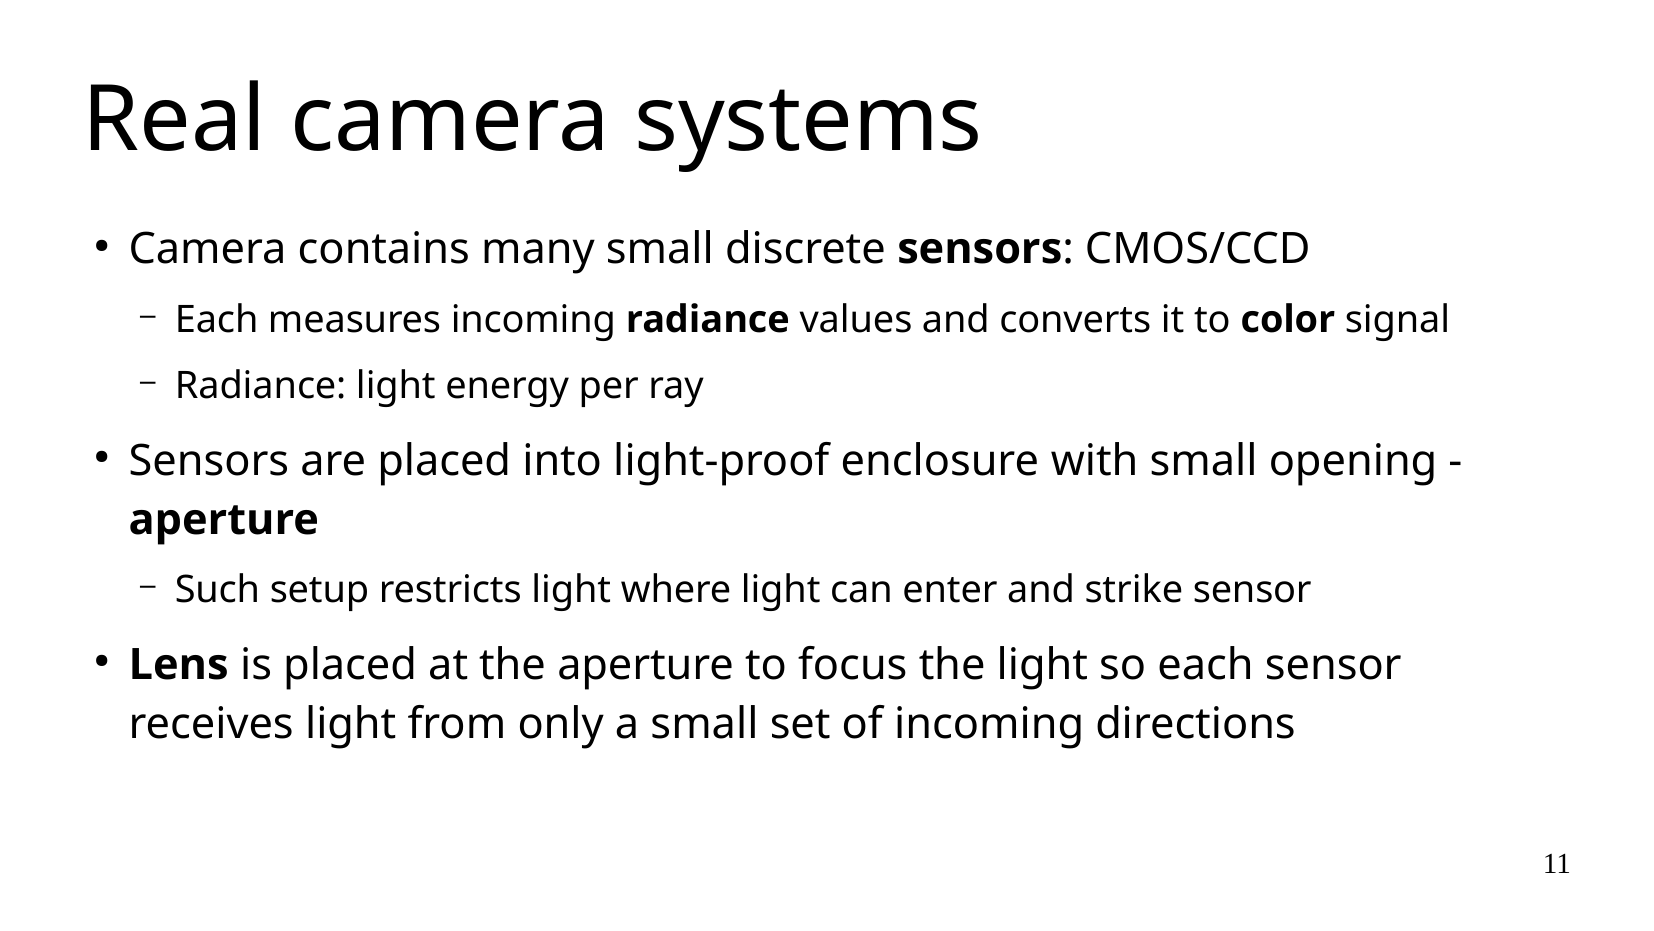

# Real camera systems
Camera contains many small discrete sensors: CMOS/CCD
Each measures incoming radiance values and converts it to color signal
Radiance: light energy per ray
Sensors are placed into light-proof enclosure with small opening - aperture
Such setup restricts light where light can enter and strike sensor
Lens is placed at the aperture to focus the light so each sensor receives light from only a small set of incoming directions
11